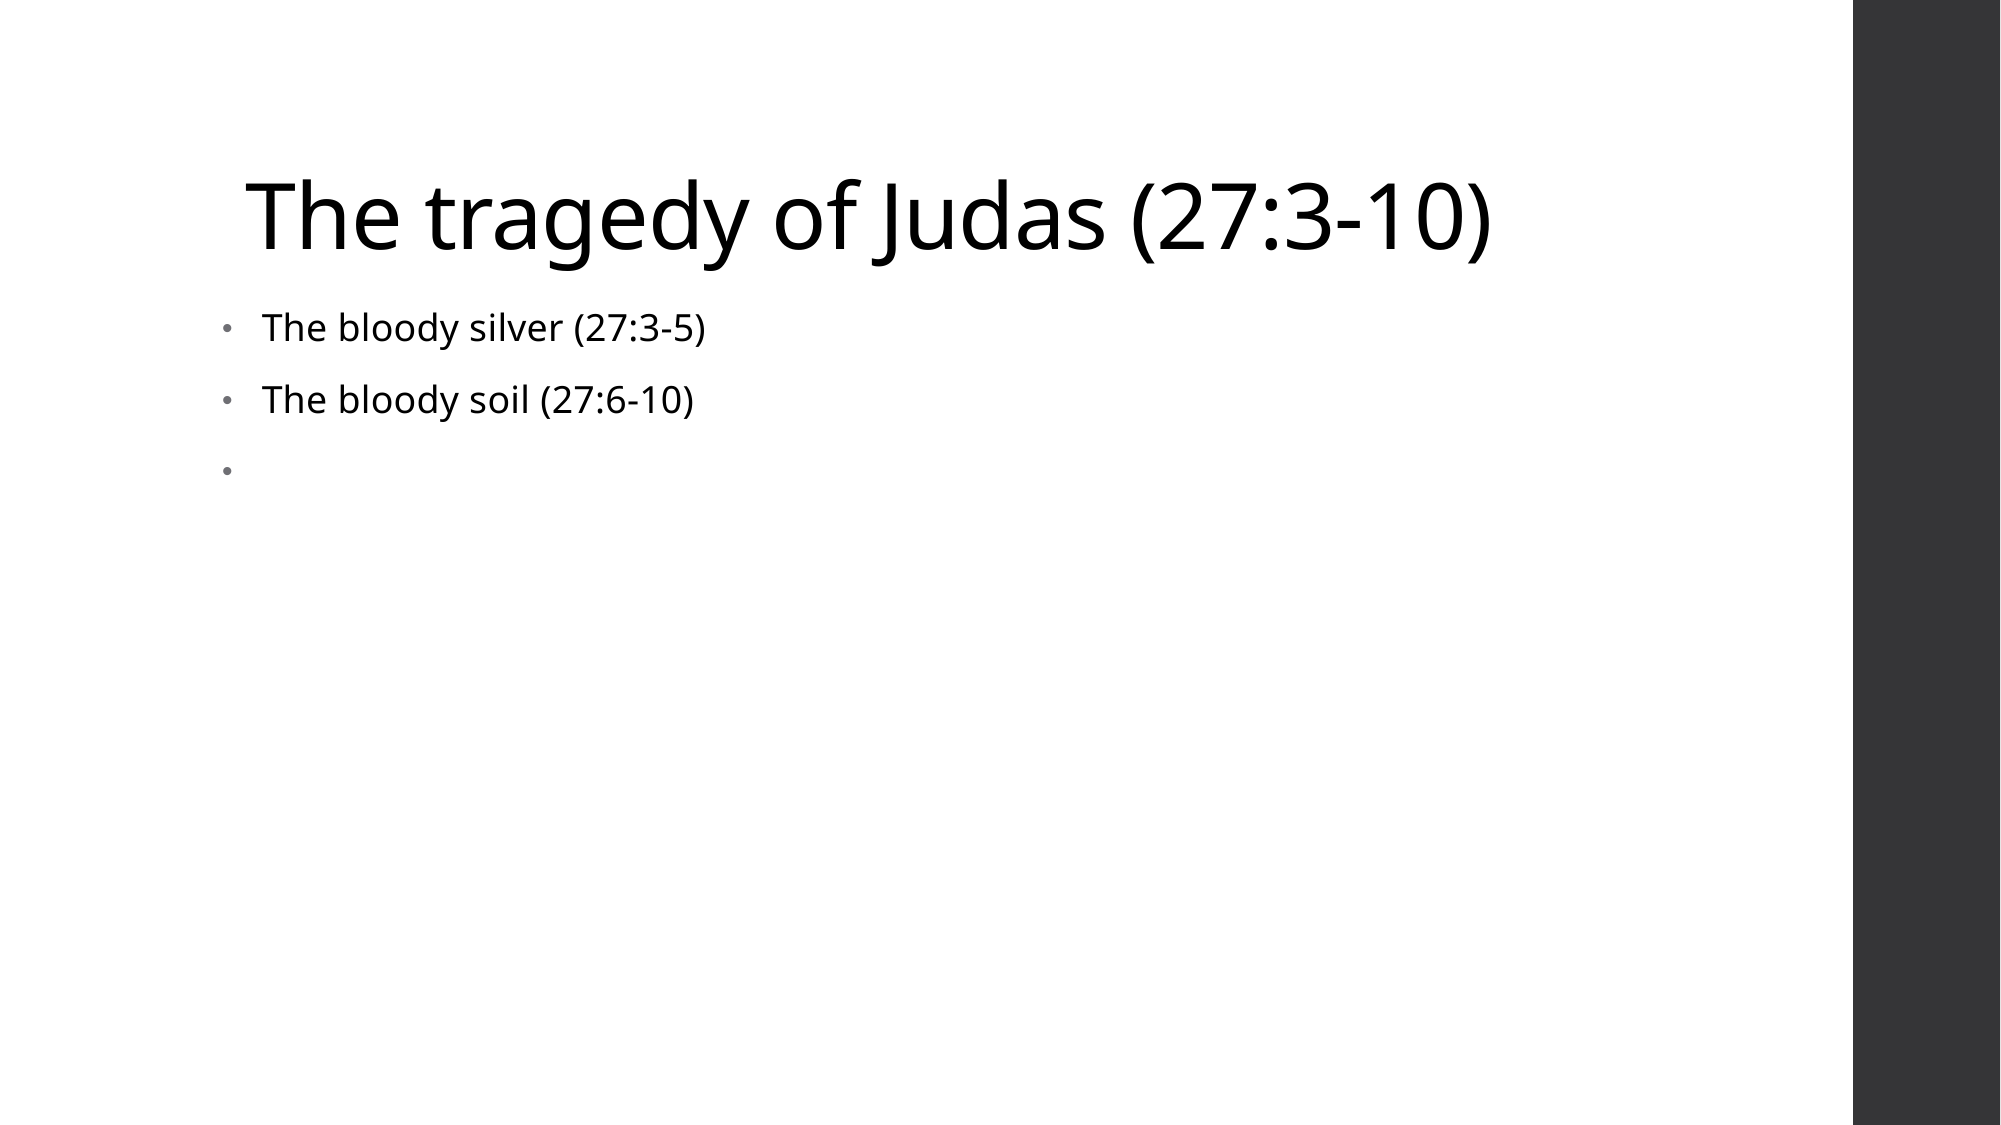

# The tragedy of Judas (27:3-10)
 The bloody silver (27:3-5)
 The bloody soil (27:6-10)